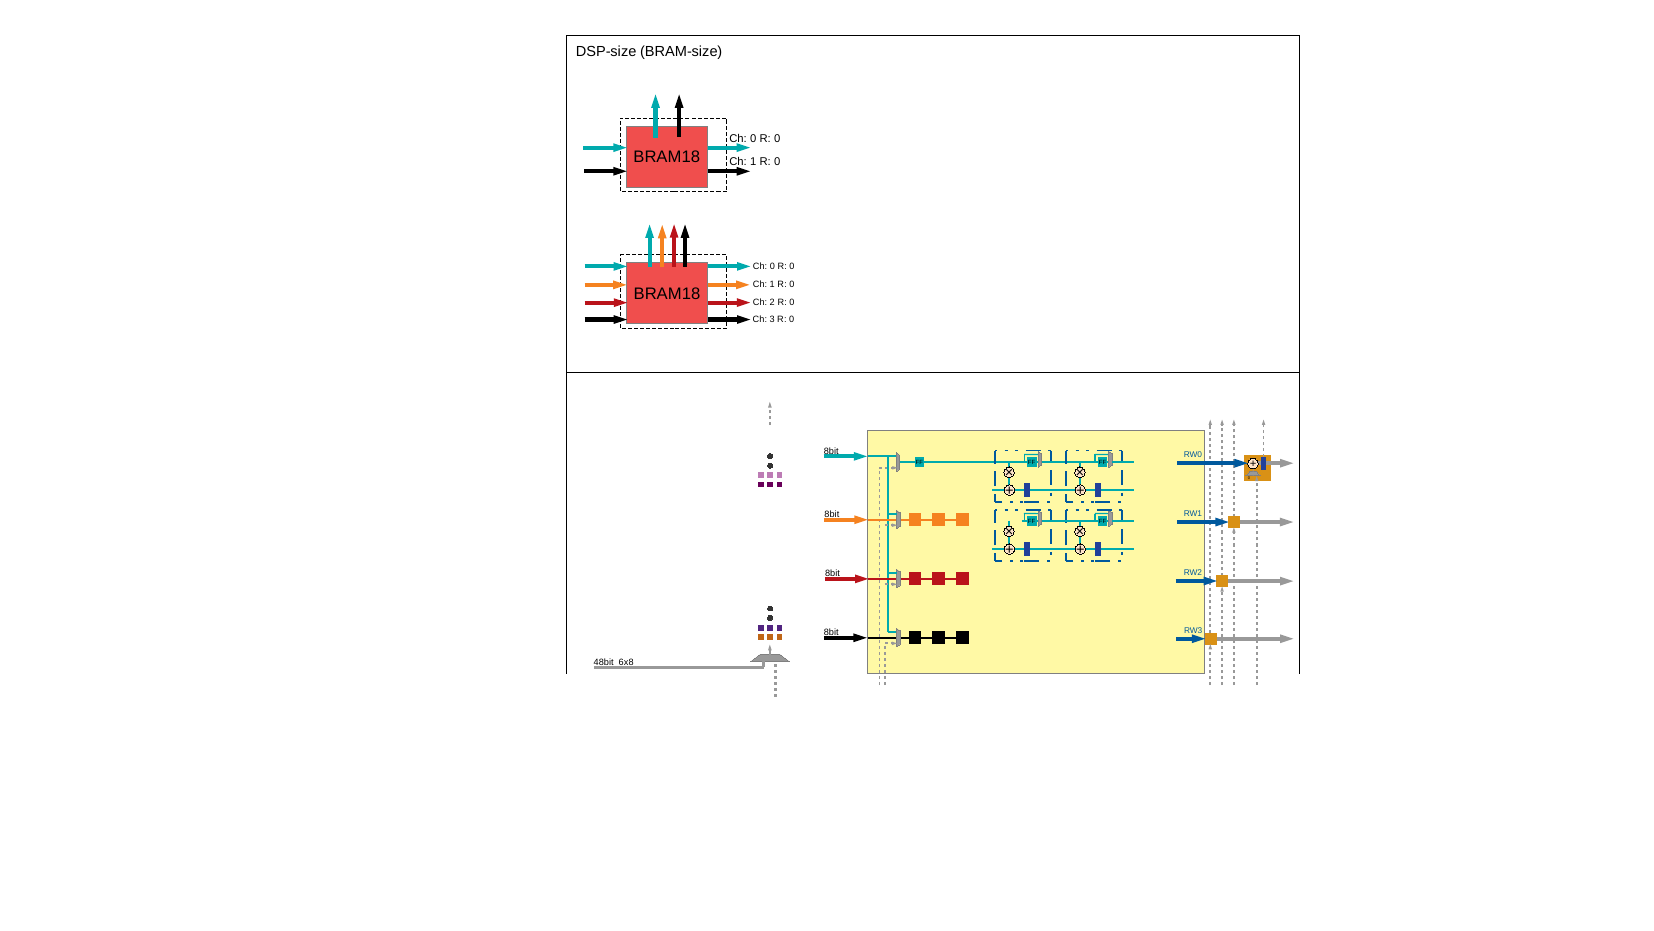

DSP-size (BRAM-size)
Ch: 0 R: 0
BRAM18
Ch: 1 R: 0
Ch: 0 R: 0
BRAM18
Ch: 1 R: 0
Ch: 2 R: 0
Ch: 3 R: 0
8bit
RW0
FF
FF
FF
+
×
×
0
+
+
RW1
8bit
FF
FF
×
×
+
+
RW2
8bit
RW3
8bit
48bit 6x8